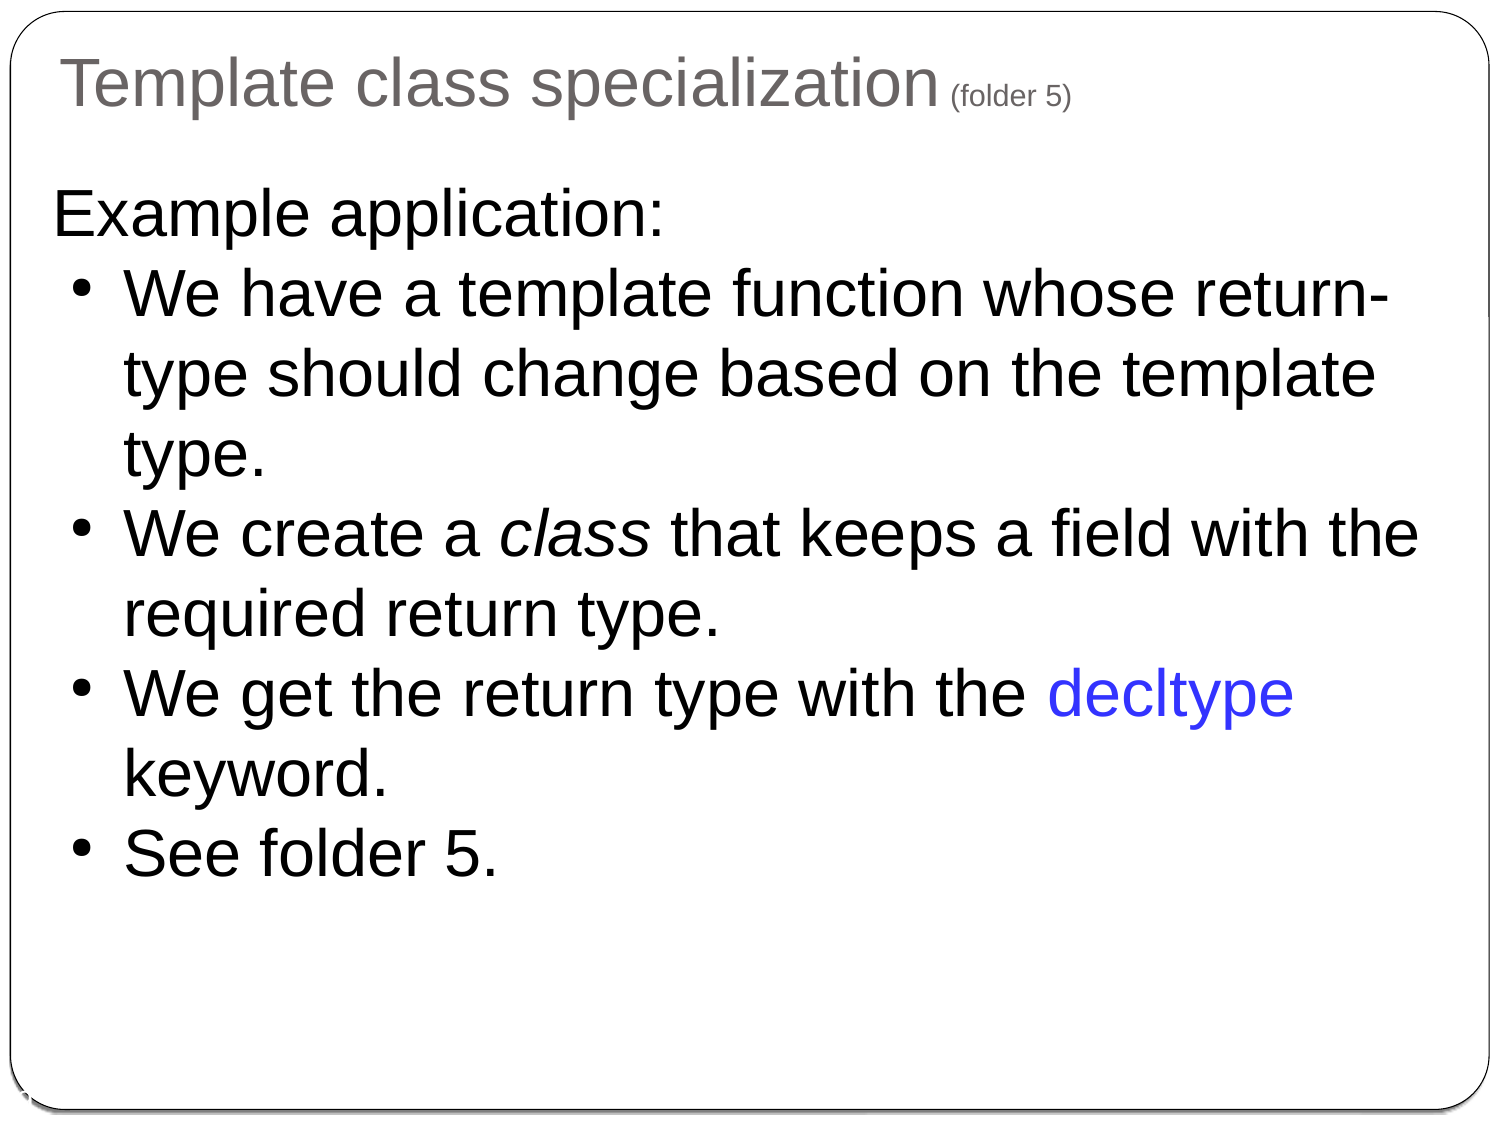

# Template class specialization (folder 5)
Example application:
We have a template function whose return-type should change based on the template type.
We create a class that keeps a field with the required return type.
We get the return type with the decltype keyword.
See folder 5.